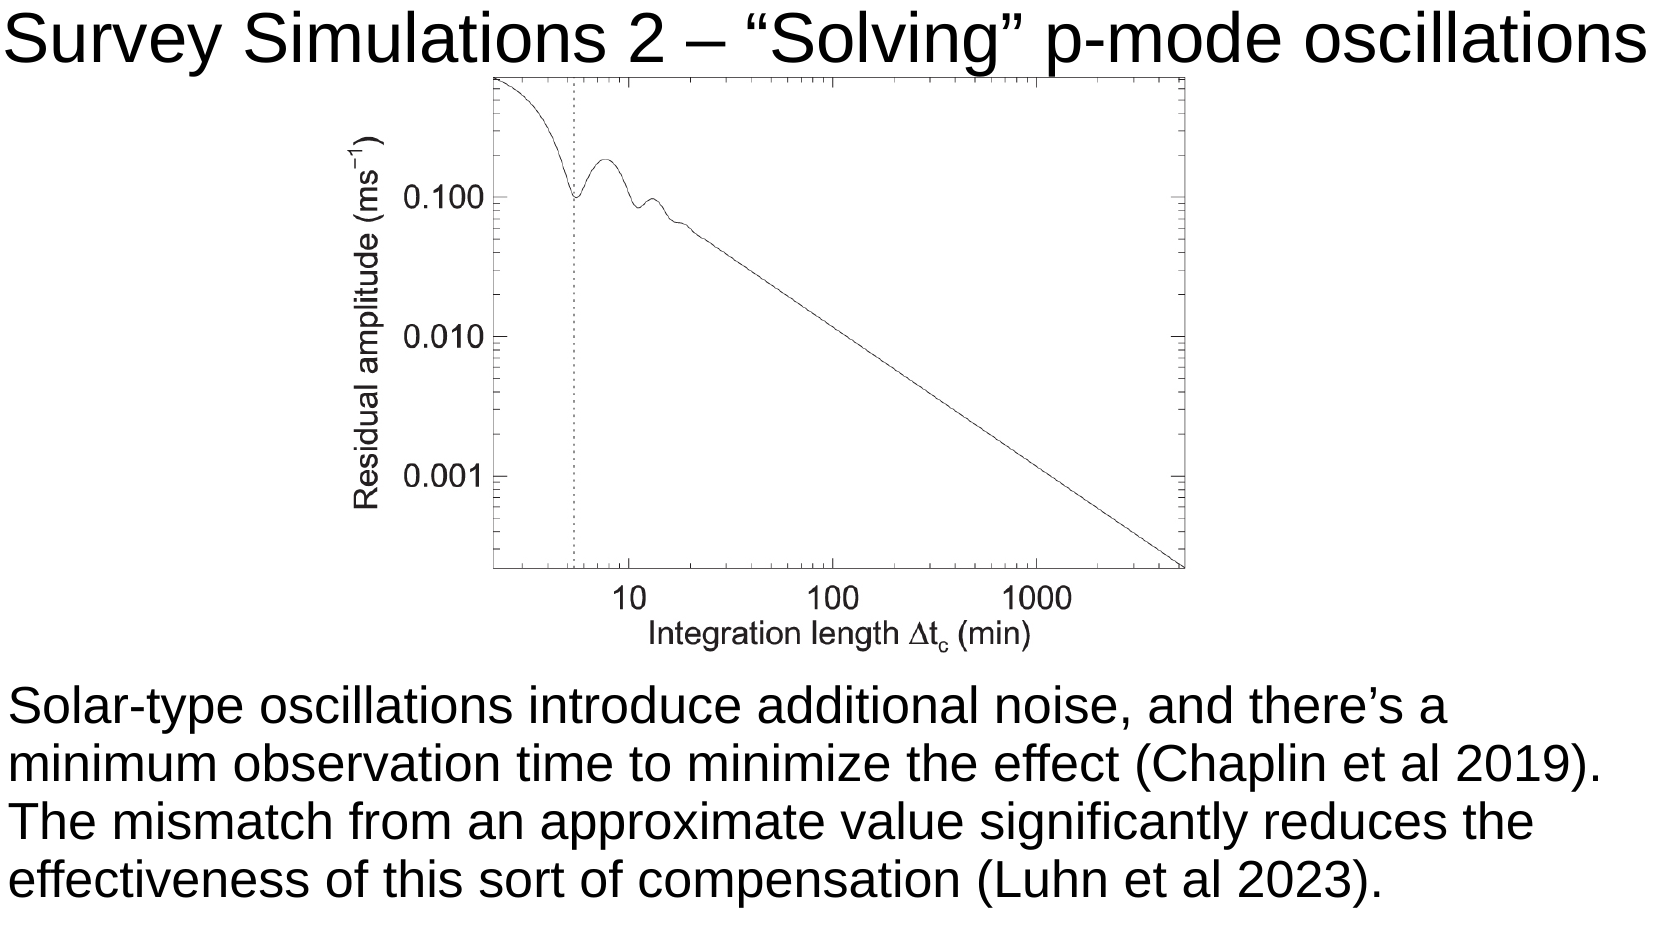

# Survey Simulations 2 – “Solving” p-mode oscillations
Solar-type oscillations introduce additional noise, and there’s a minimum observation time to minimize the effect (Chaplin et al 2019). The mismatch from an approximate value significantly reduces the effectiveness of this sort of compensation (Luhn et al 2023).